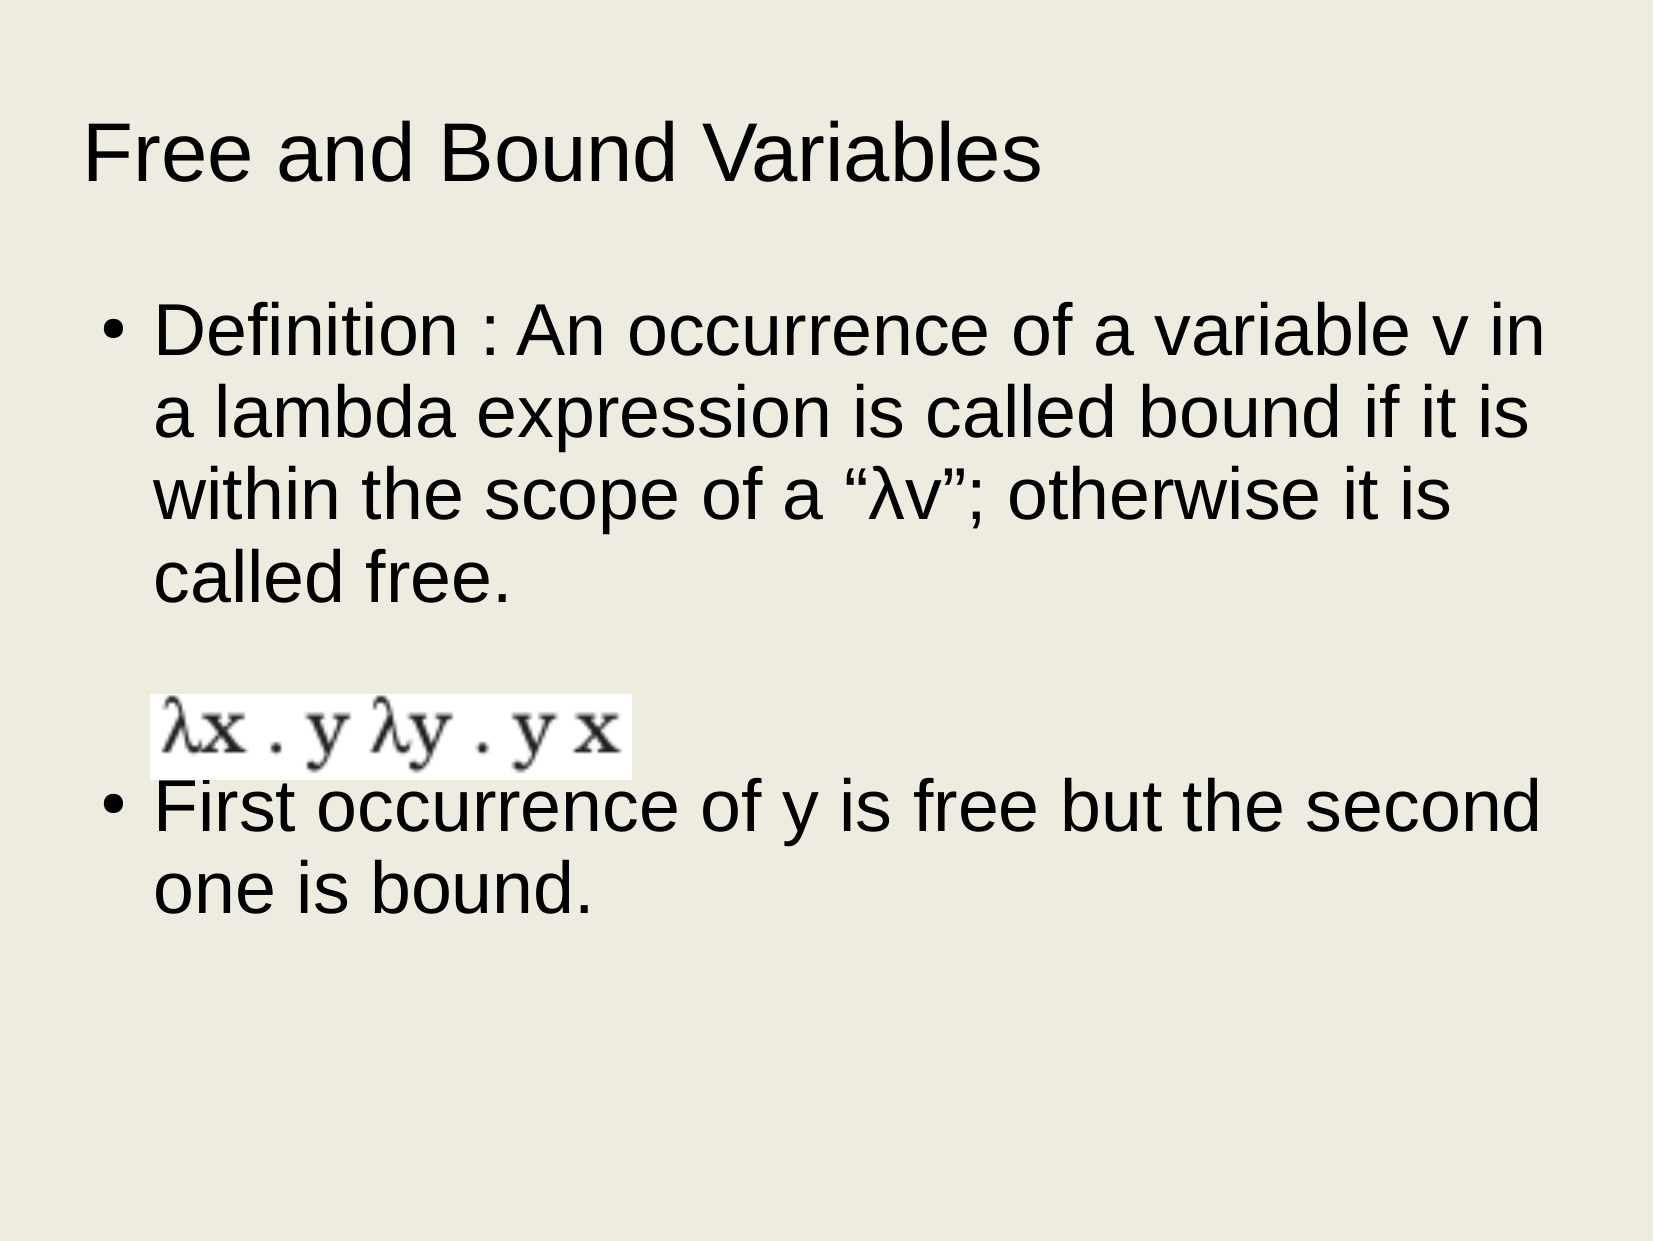

# Free and Bound Variables
Definition : An occurrence of a variable v in a lambda expression is called bound if it is within the scope of a “λv”; otherwise it is called free.
First occurrence of y is free but the second one is bound.